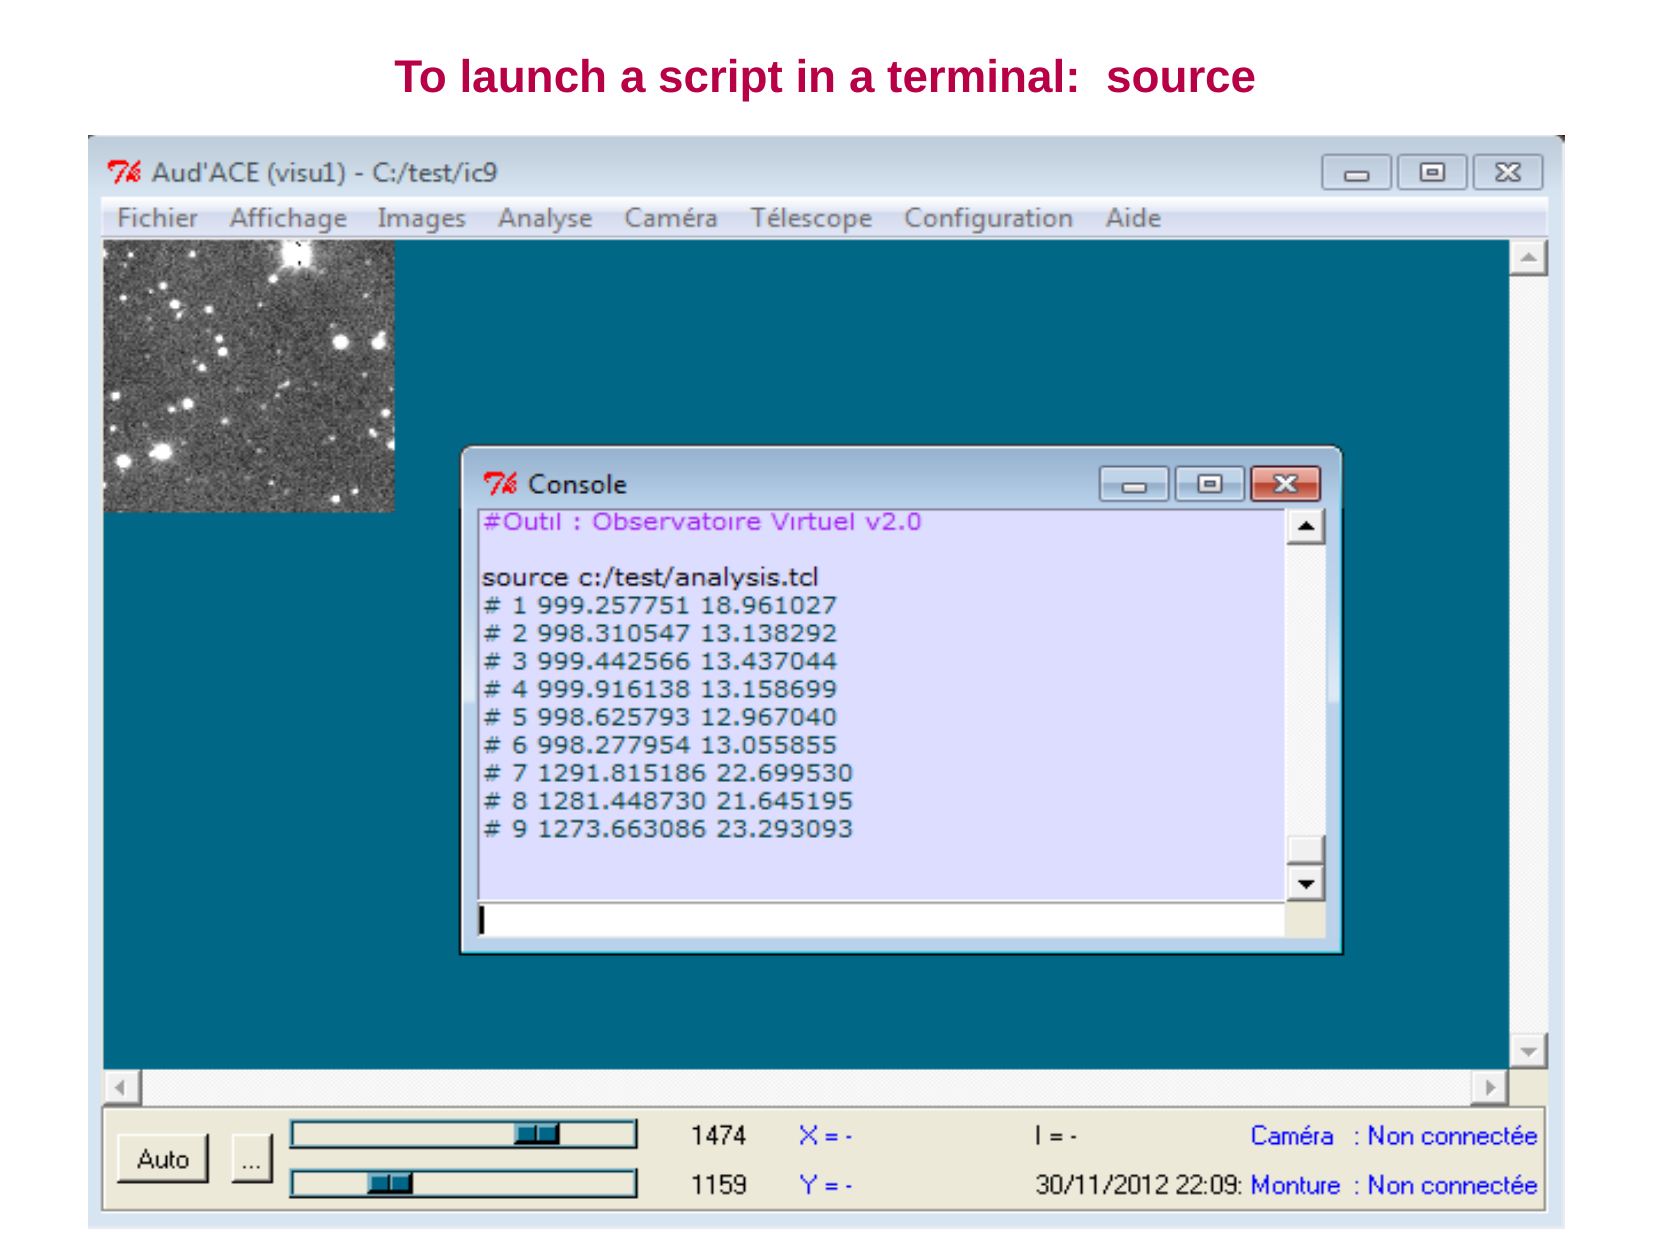

To launch a script in a terminal: source